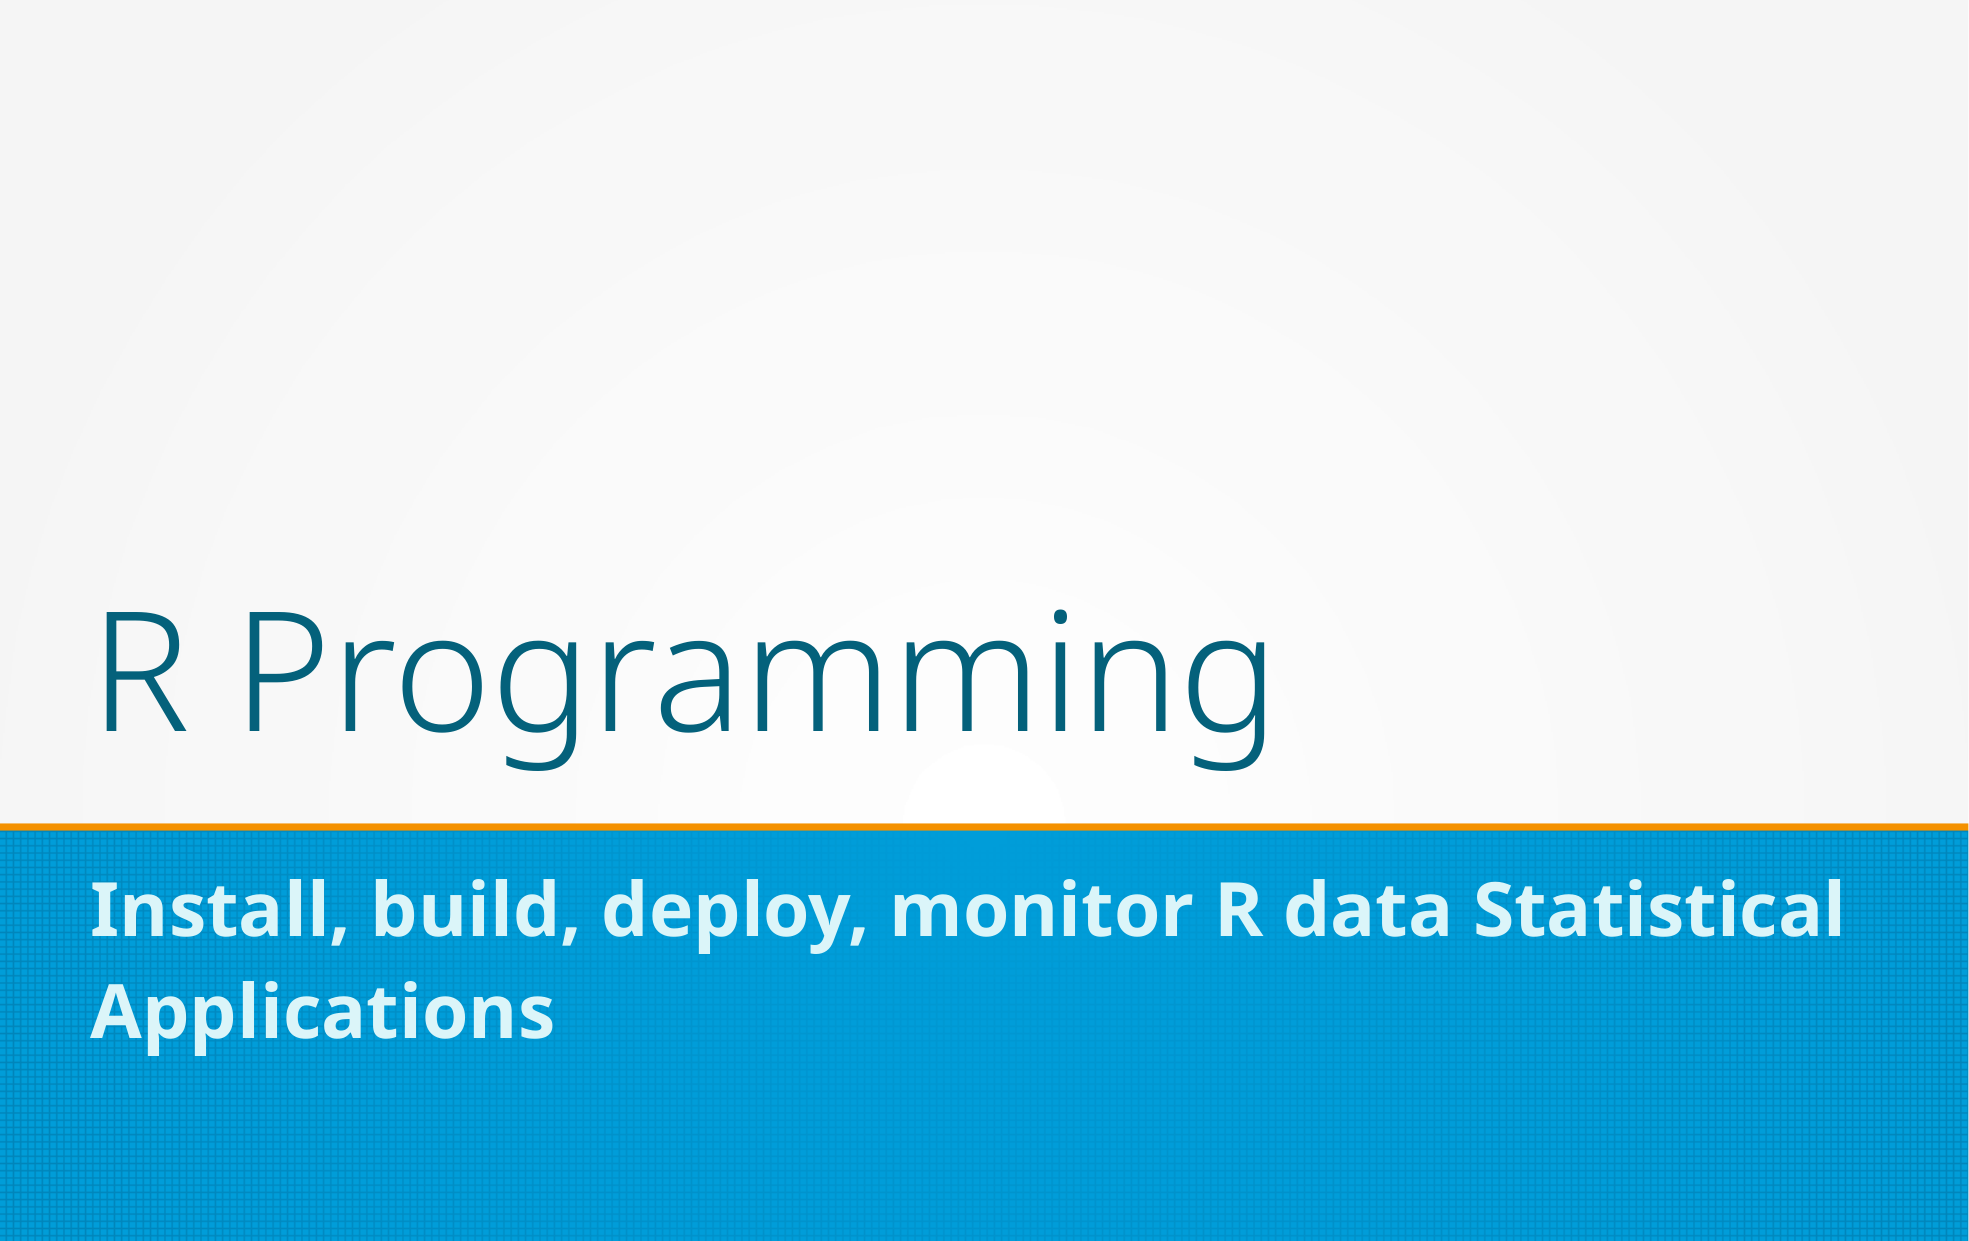

# R Programming
Install, build, deploy, monitor R data Statistical Applications